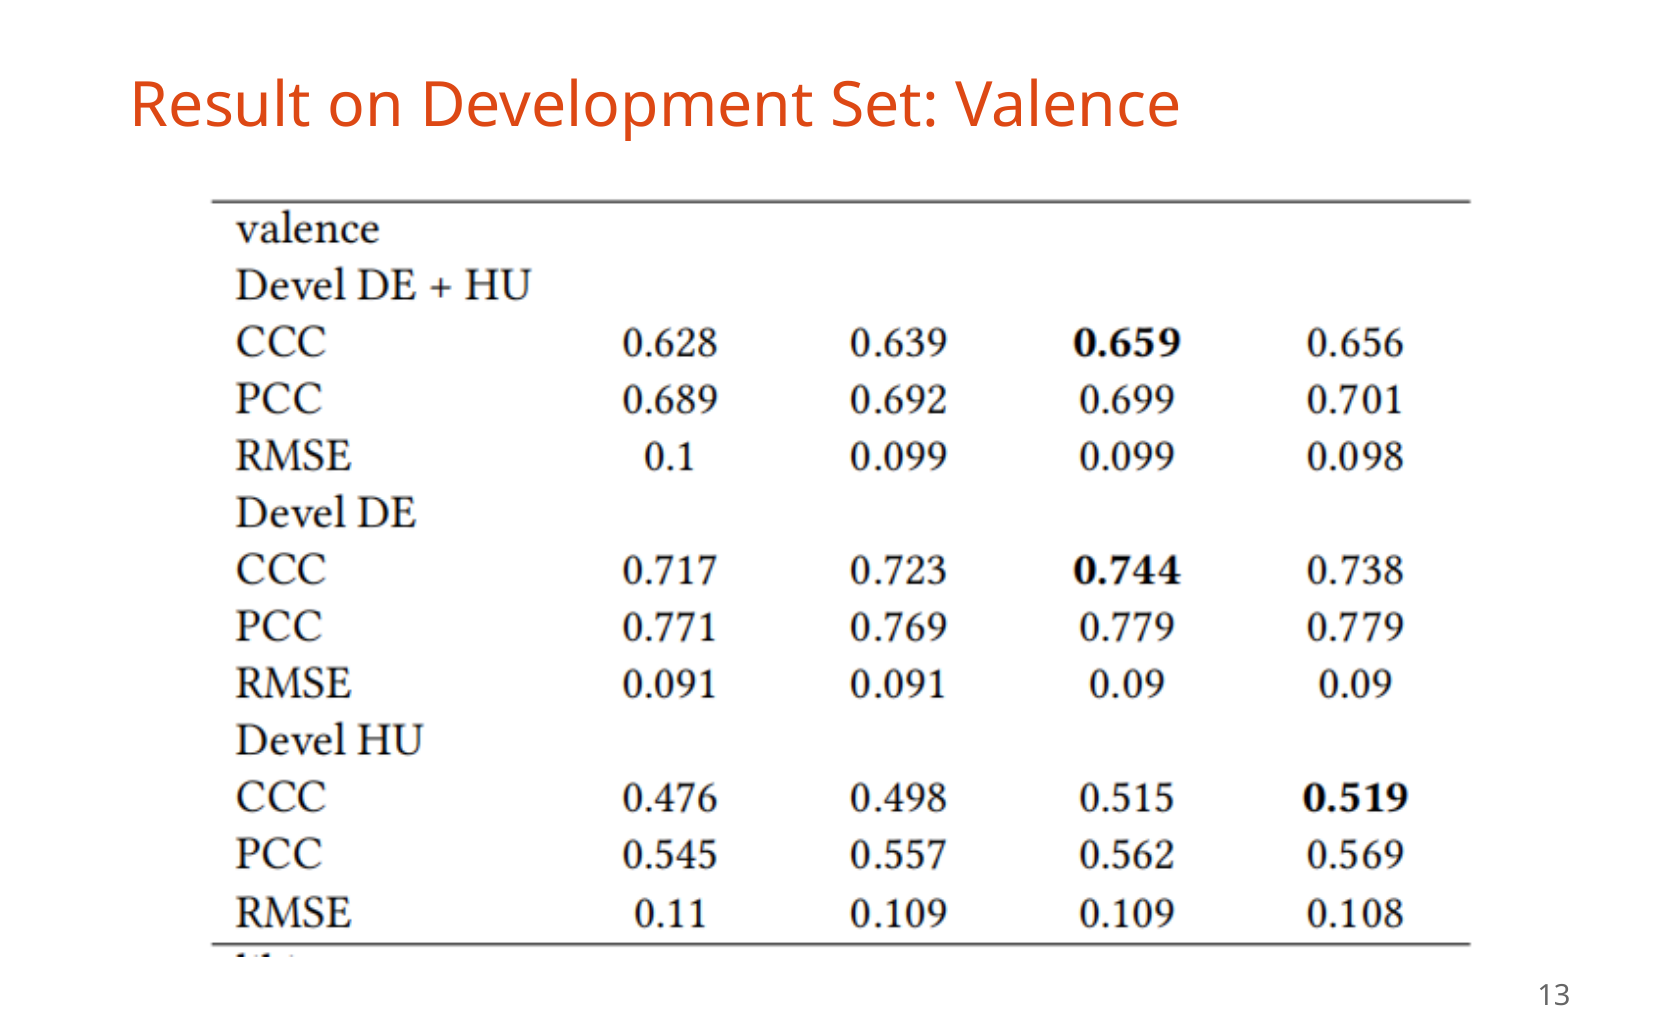

# Result on Development Set: Valence
13